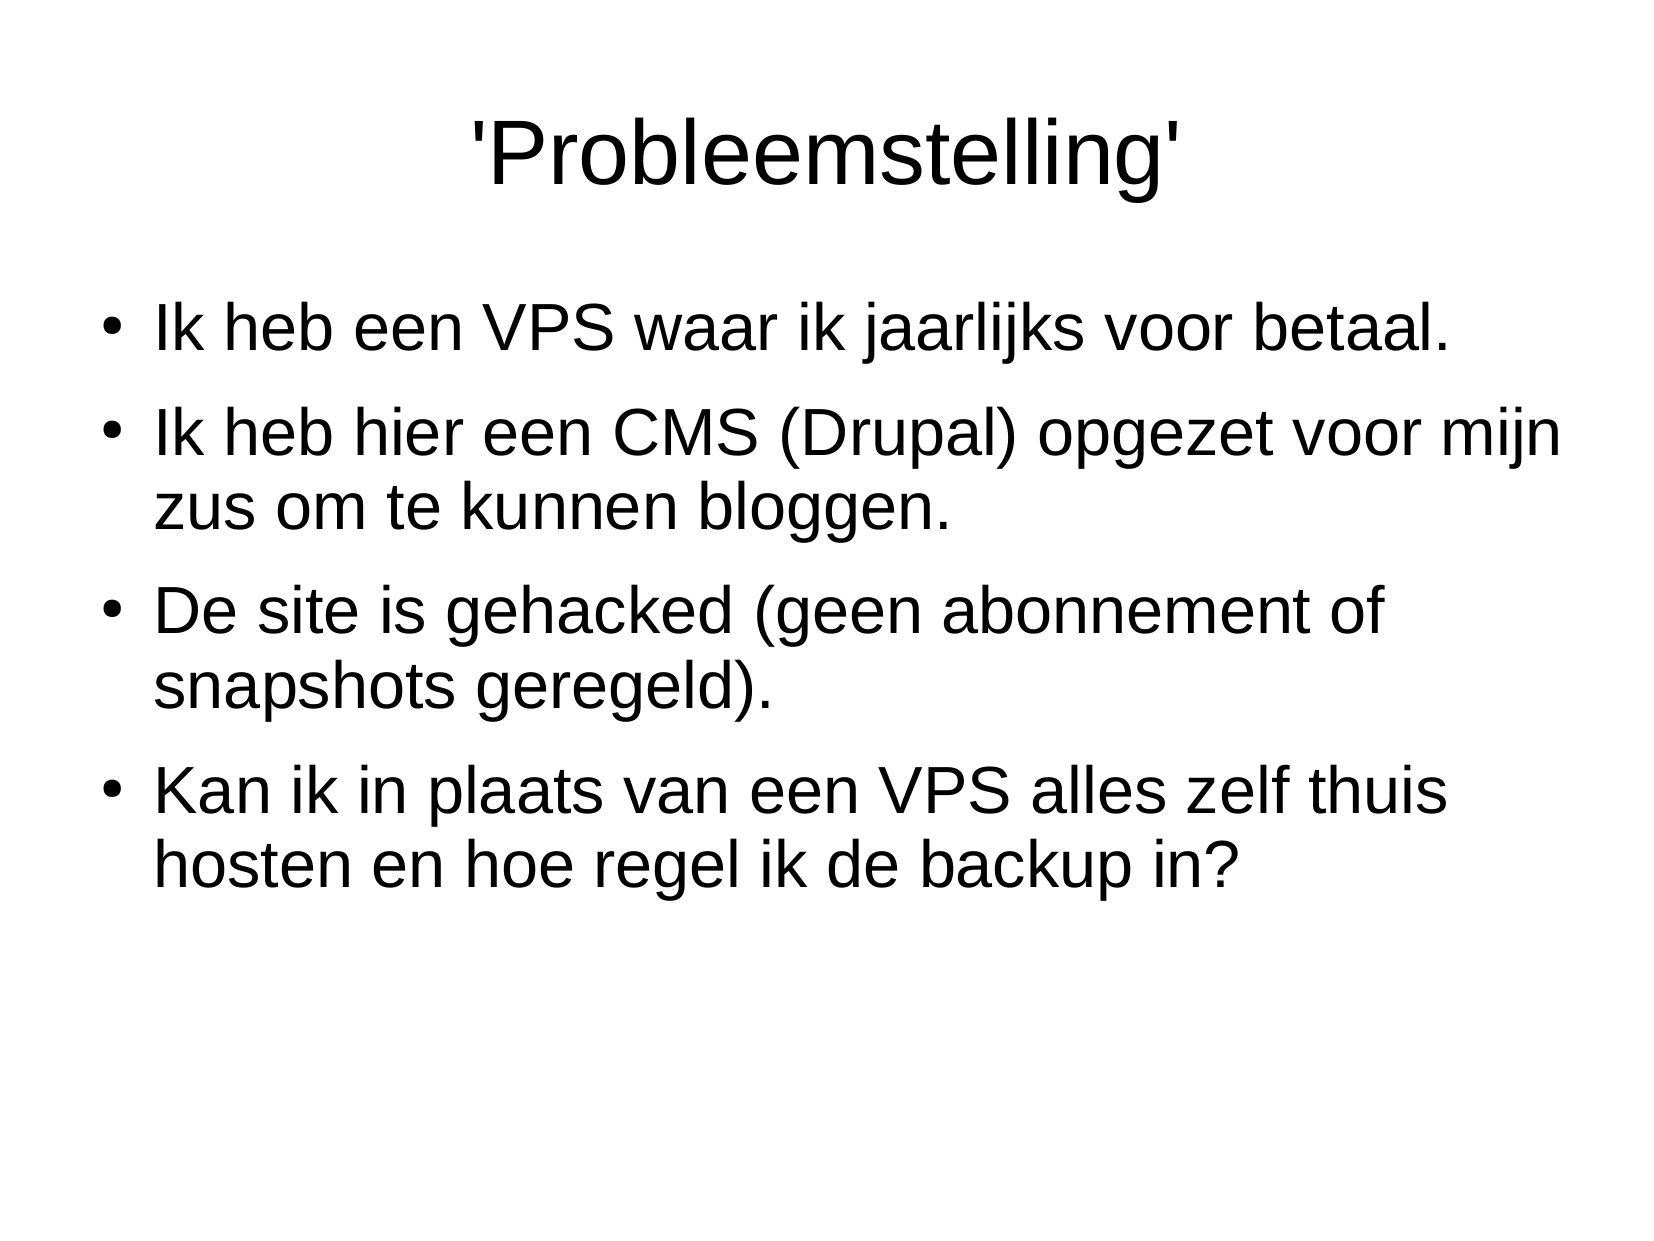

# 'Probleemstelling'
Ik heb een VPS waar ik jaarlijks voor betaal.
Ik heb hier een CMS (Drupal) opgezet voor mijn zus om te kunnen bloggen.
De site is gehacked (geen abonnement of snapshots geregeld).
Kan ik in plaats van een VPS alles zelf thuis hosten en hoe regel ik de backup in?